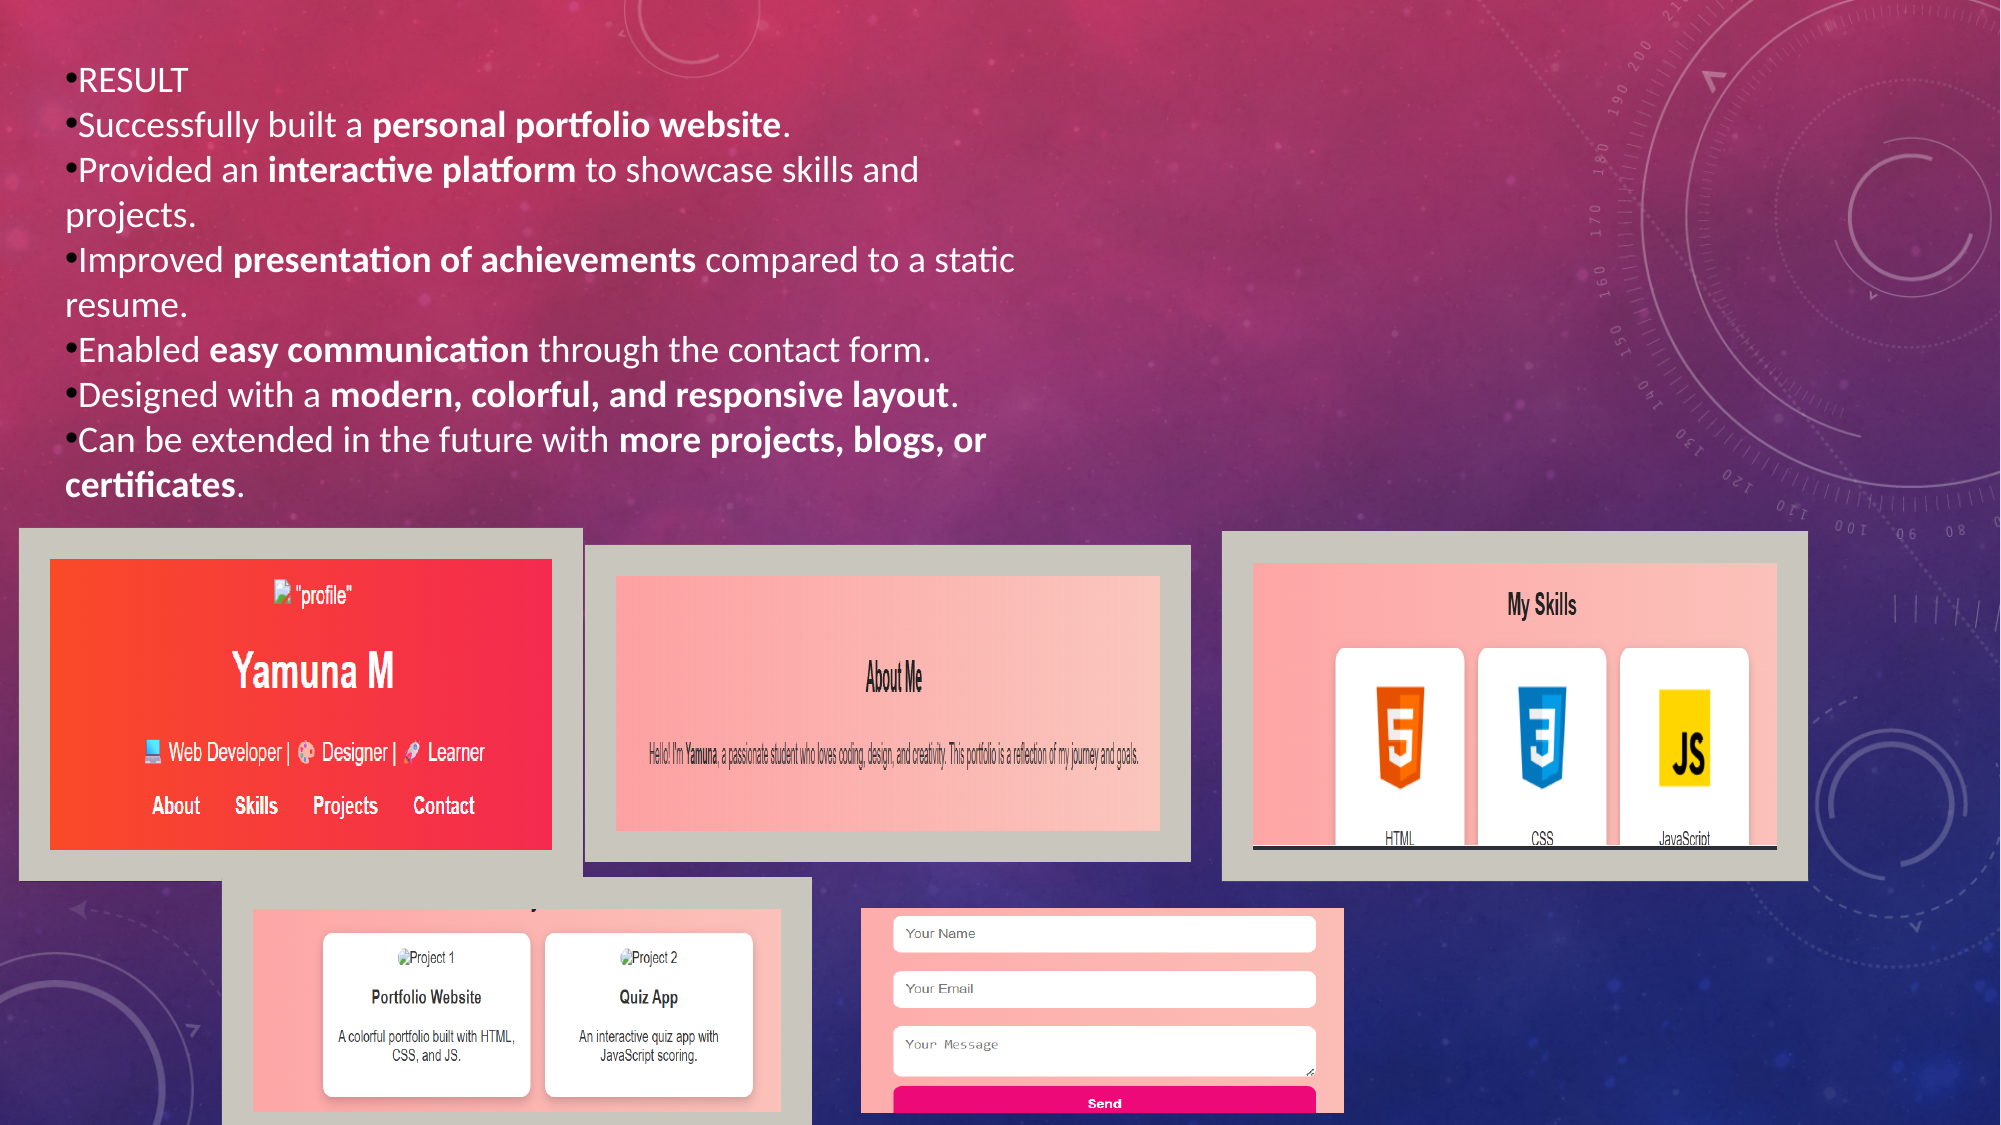

RESULT
Successfully built a personal portfolio website.
Provided an interactive platform to showcase skills and projects.
Improved presentation of achievements compared to a static resume.
Enabled easy communication through the contact form.
Designed with a modern, colorful, and responsive layout.
Can be extended in the future with more projects, blogs, or certificates.